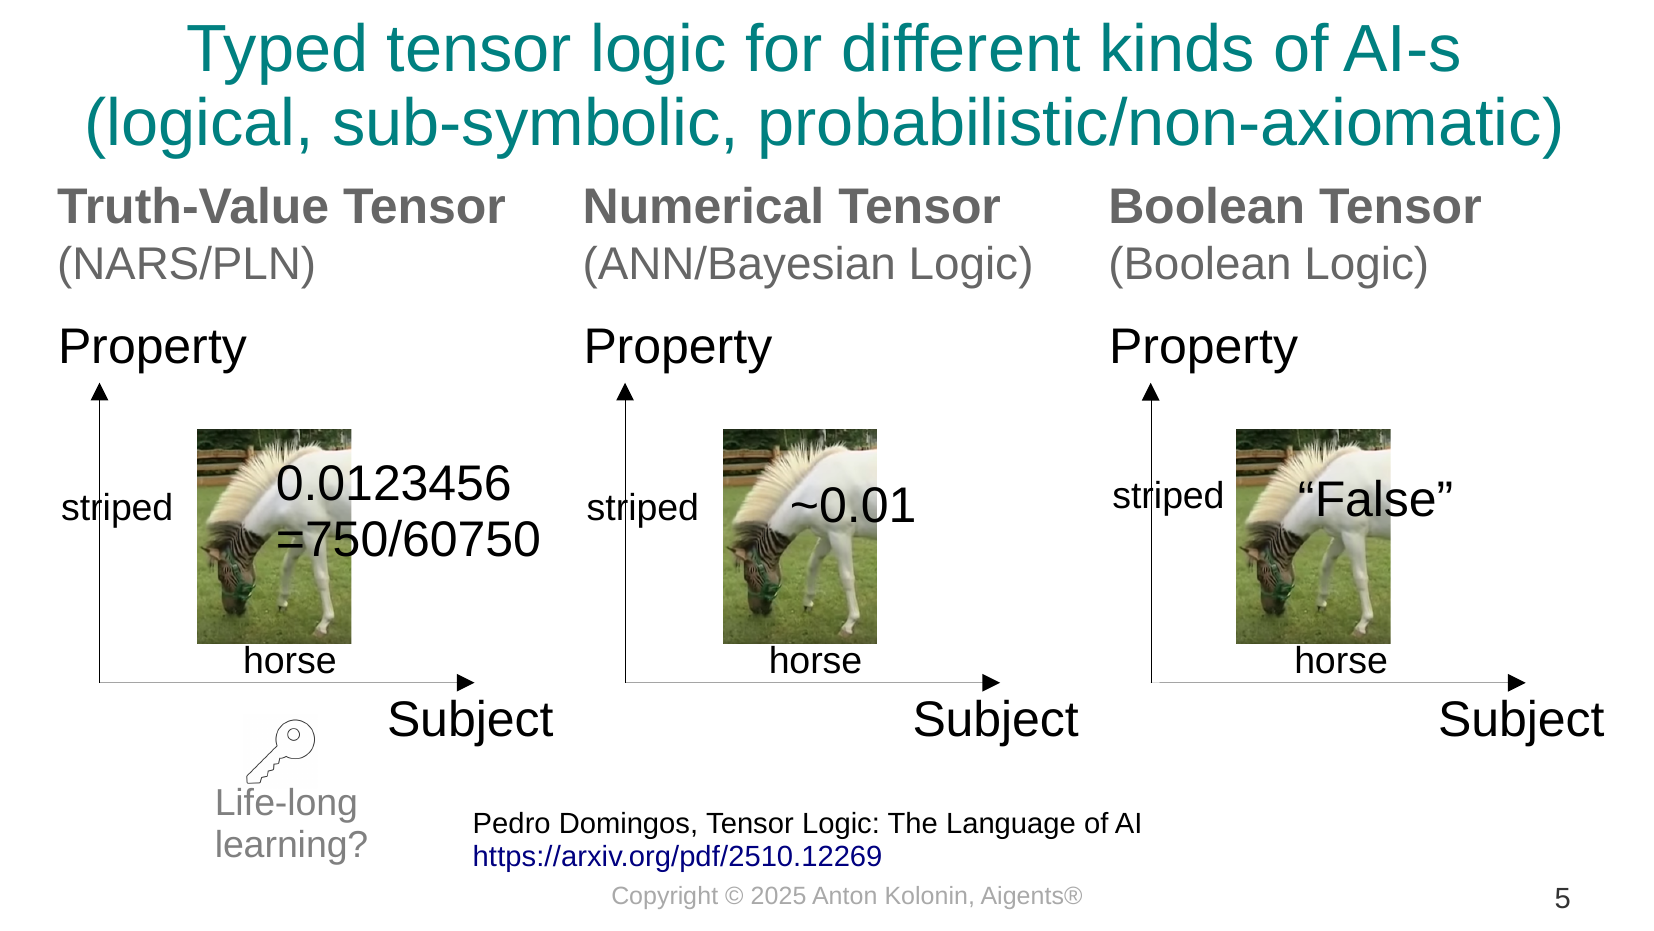

Typed tensor logic for different kinds of AI-s
(logical, sub-symbolic, probabilistic/non-axiomatic)
Boolean Tensor
(Boolean Logic)
Numerical Tensor
(ANN/Bayesian Logic)
Truth-Value Tensor
(NARS/PLN)
Property
Property
Property
0.0123456
=750/60750
“False”
striped
~0.01
striped
striped
horse
horse
horse
Subject
Subject
Subject
Life-long
learning?
Pedro Domingos, Tensor Logic: The Language of AI
https://arxiv.org/pdf/2510.12269
Copyright © 2025 Anton Kolonin, Aigents®
5